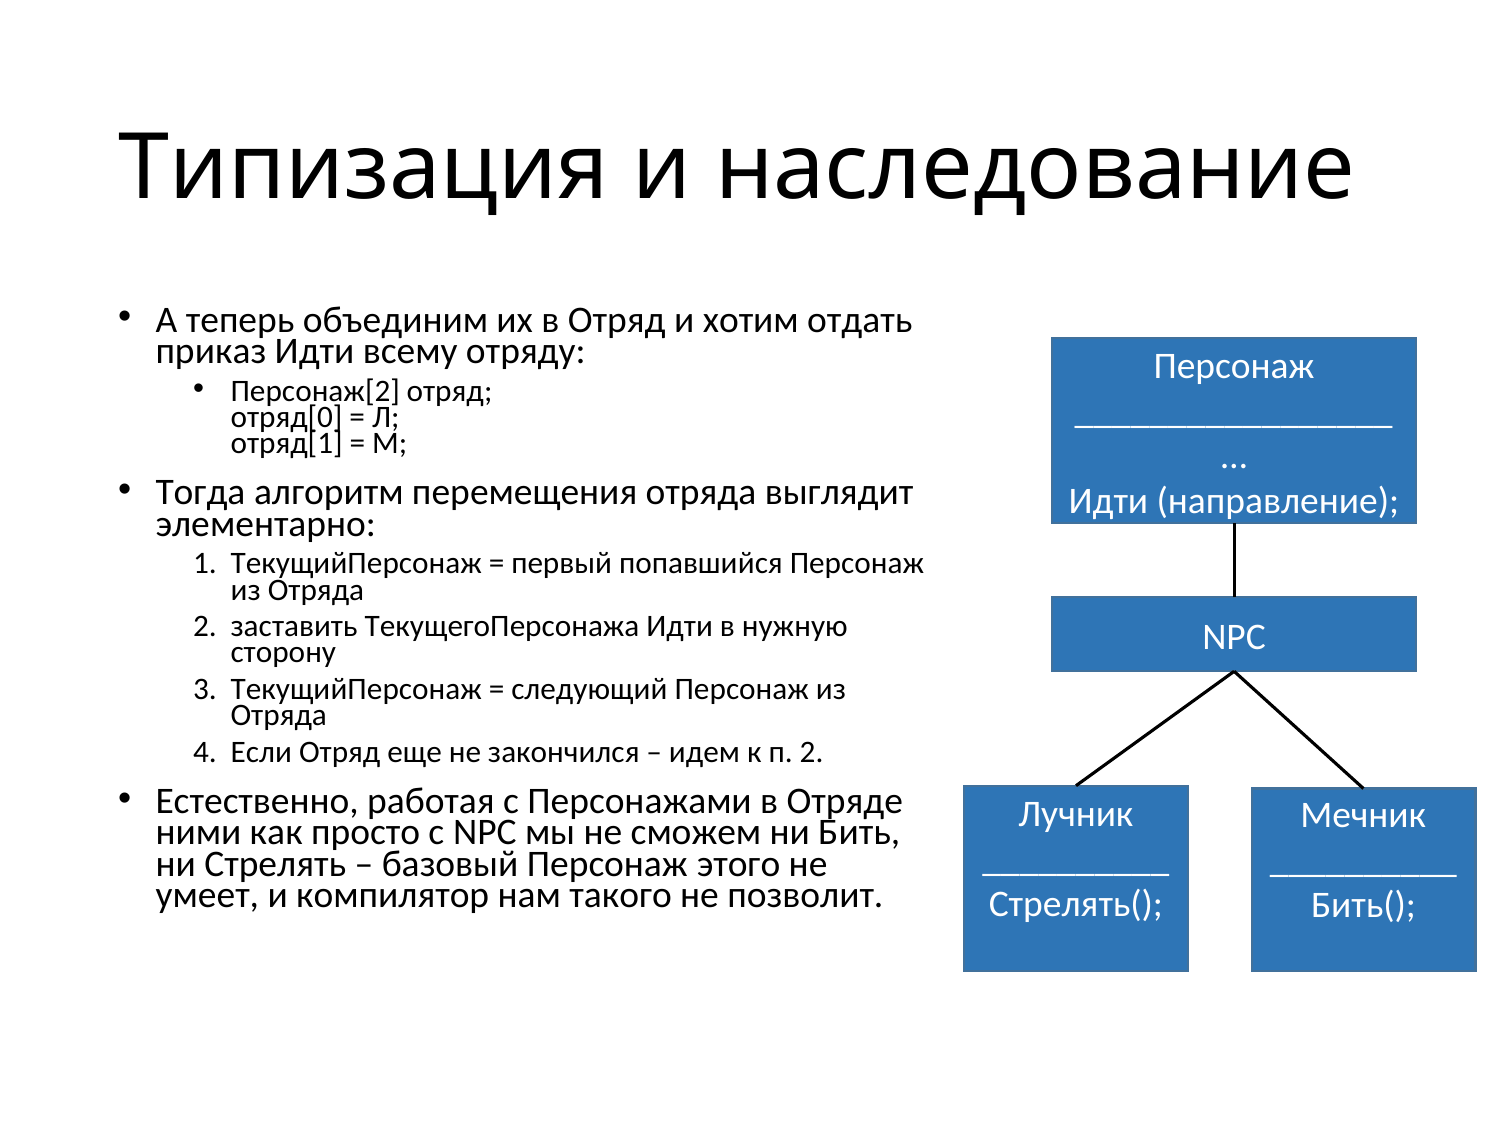

# Типизация и наследование
А теперь объединим их в Отряд и хотим отдать приказ Идти всему отряду:
Персонаж[2] отряд;
отряд[0] = Л;
отряд[1] = М;
Тогда алгоритм перемещения отряда выглядит элементарно:
ТекущийПерсонаж = первый попавшийся Персонаж из Отряда
заставить ТекущегоПерсонажа Идти в нужную сторону
ТекущийПерсонаж = следующий Персонаж из Отряда
Если Отряд еще не закончился – идем к п. 2.
Естественно, работая с Персонажами в Отряде ними как просто с NPC мы не сможем ни Бить, ни Стрелять – базовый Персонаж этого не умеет, и компилятор нам такого не позволит.
Персонаж
_________________
…
Идти (направление);
NPC
Лучник
__________
Стрелять();
Мечник
__________
Бить();